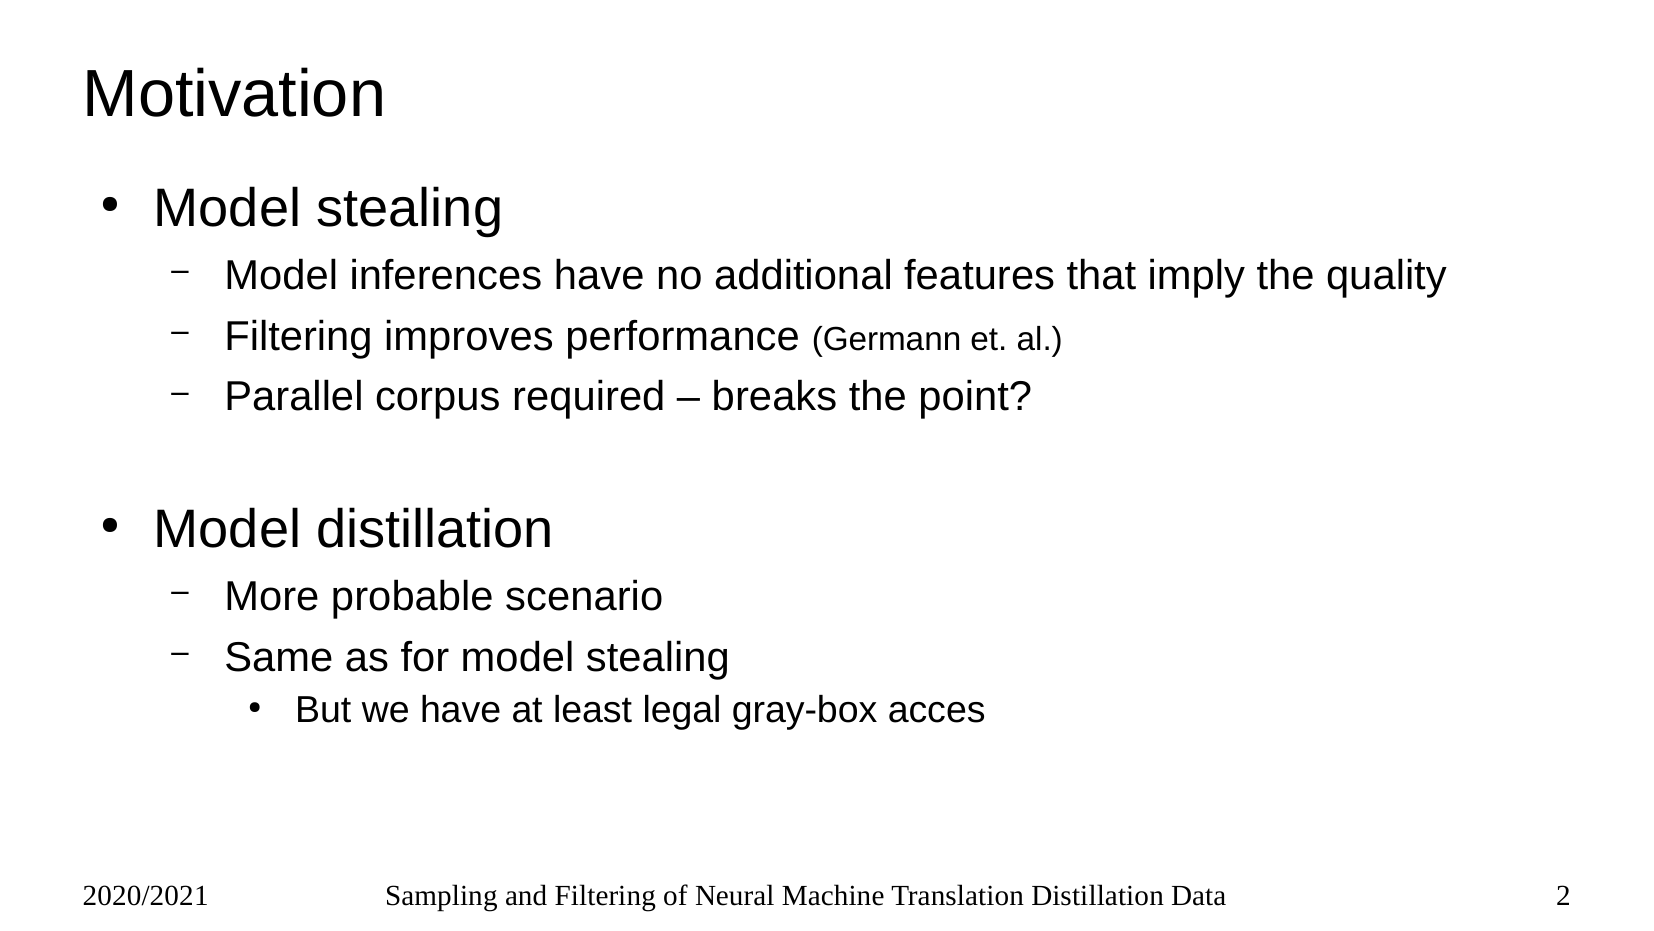

# Motivation
Model stealing
Model inferences have no additional features that imply the quality
Filtering improves performance (Germann et. al.)
Parallel corpus required – breaks the point?
Model distillation
More probable scenario
Same as for model stealing
But we have at least legal gray-box acces
2020/2021
Sampling and Filtering of Neural Machine Translation Distillation Data
2